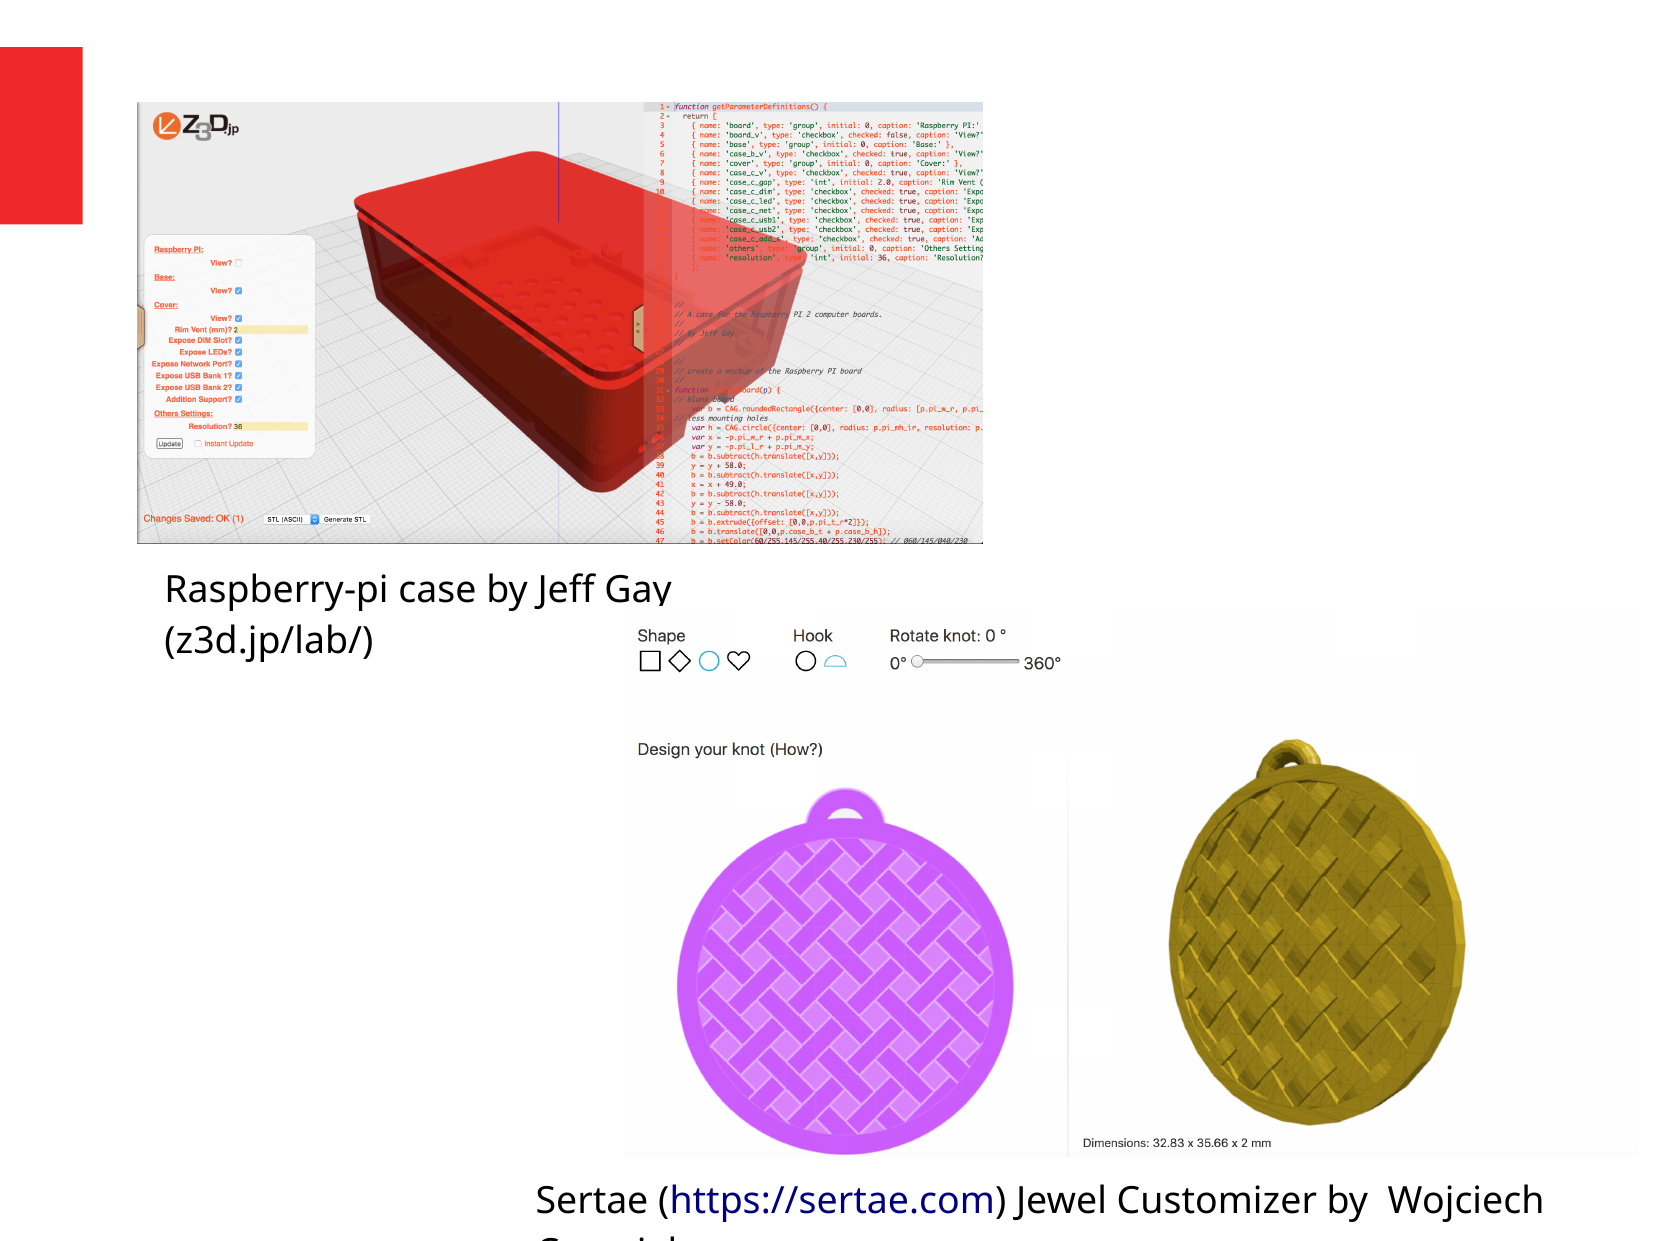

Raspberry-pi case by Jeff Gay (z3d.jp/lab/)
Sertae (https://sertae.com) Jewel Customizer by Wojciech Czerniak